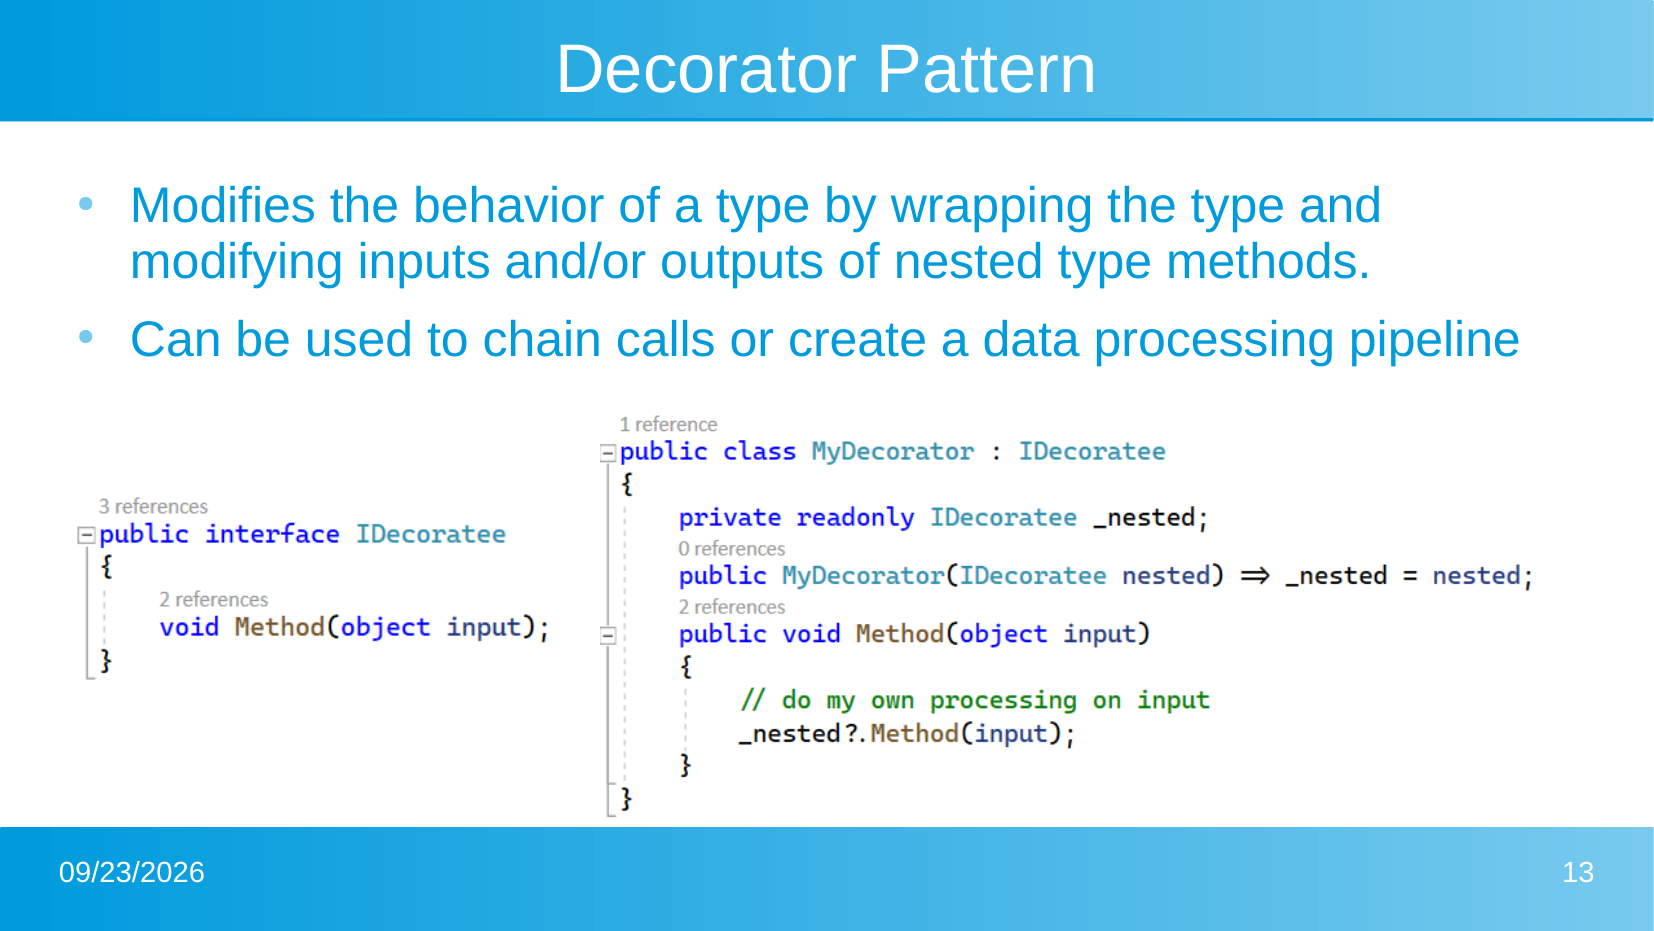

# Decorator Pattern
Modifies the behavior of a type by wrapping the type and modifying inputs and/or outputs of nested type methods.
Can be used to chain calls or create a data processing pipeline
13